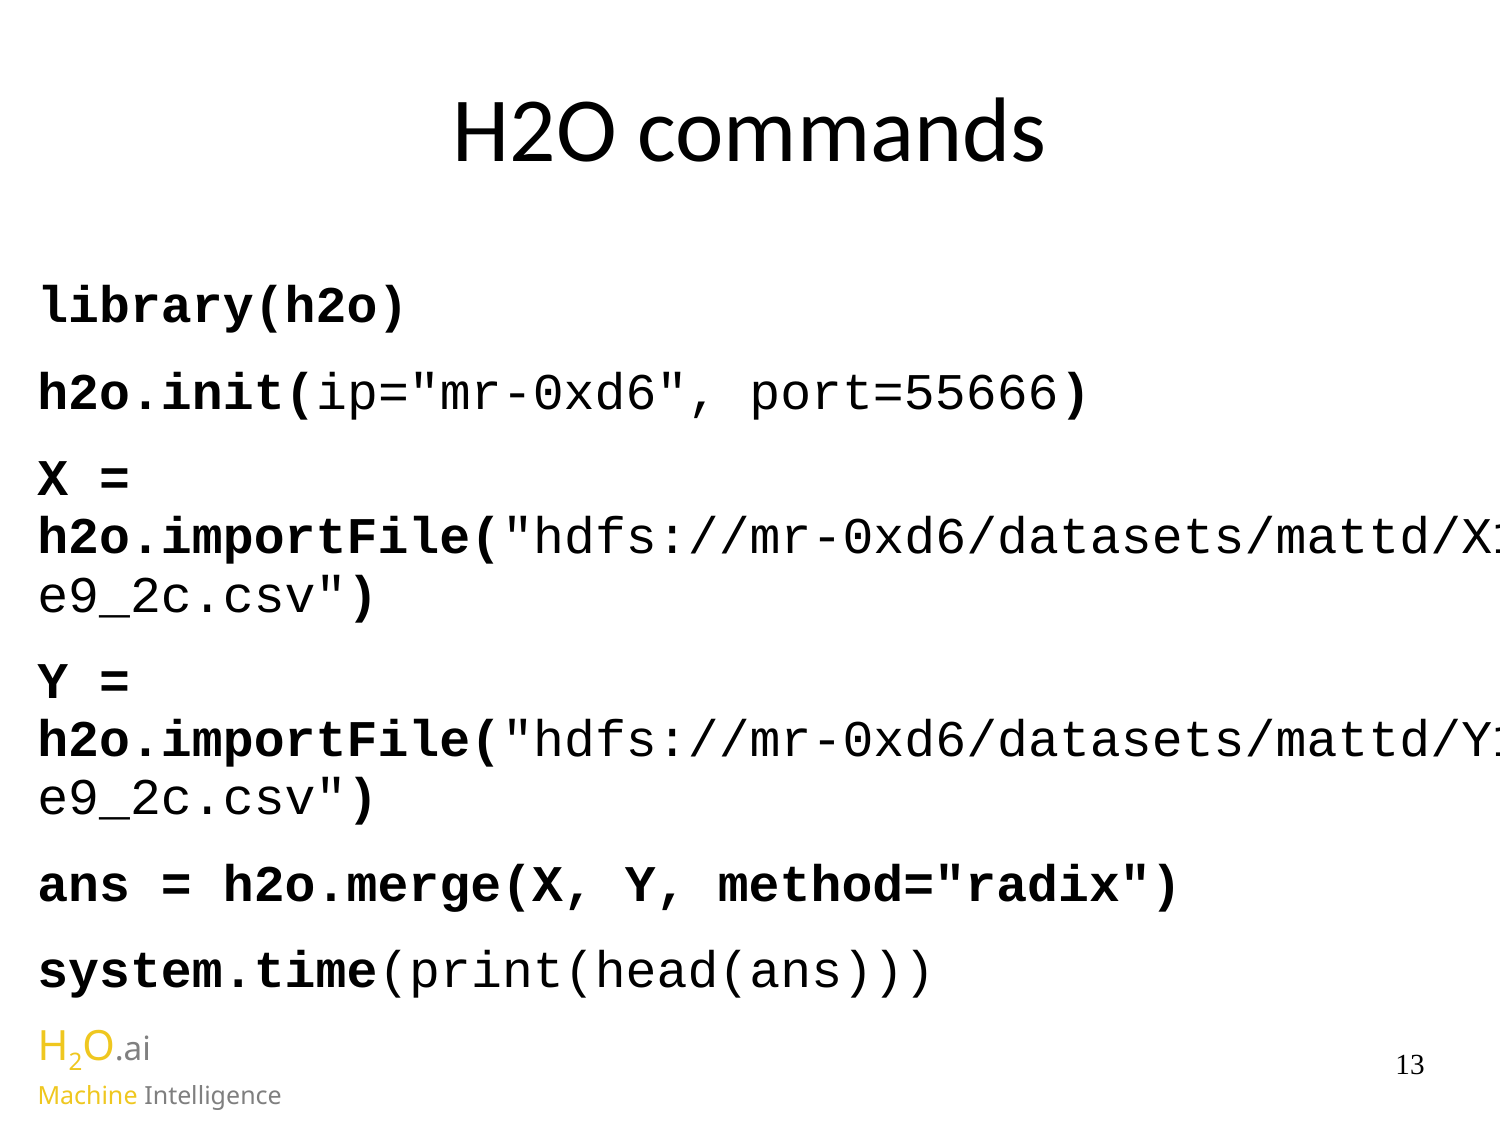

# H2O commands
library(h2o)
h2o.init(ip="mr-0xd6", port=55666)
X = h2o.importFile("hdfs://mr-0xd6/datasets/mattd/X1e9_2c.csv")
Y = h2o.importFile("hdfs://mr-0xd6/datasets/mattd/Y1e9_2c.csv")
ans = h2o.merge(X, Y, method="radix")
system.time(print(head(ans)))
13